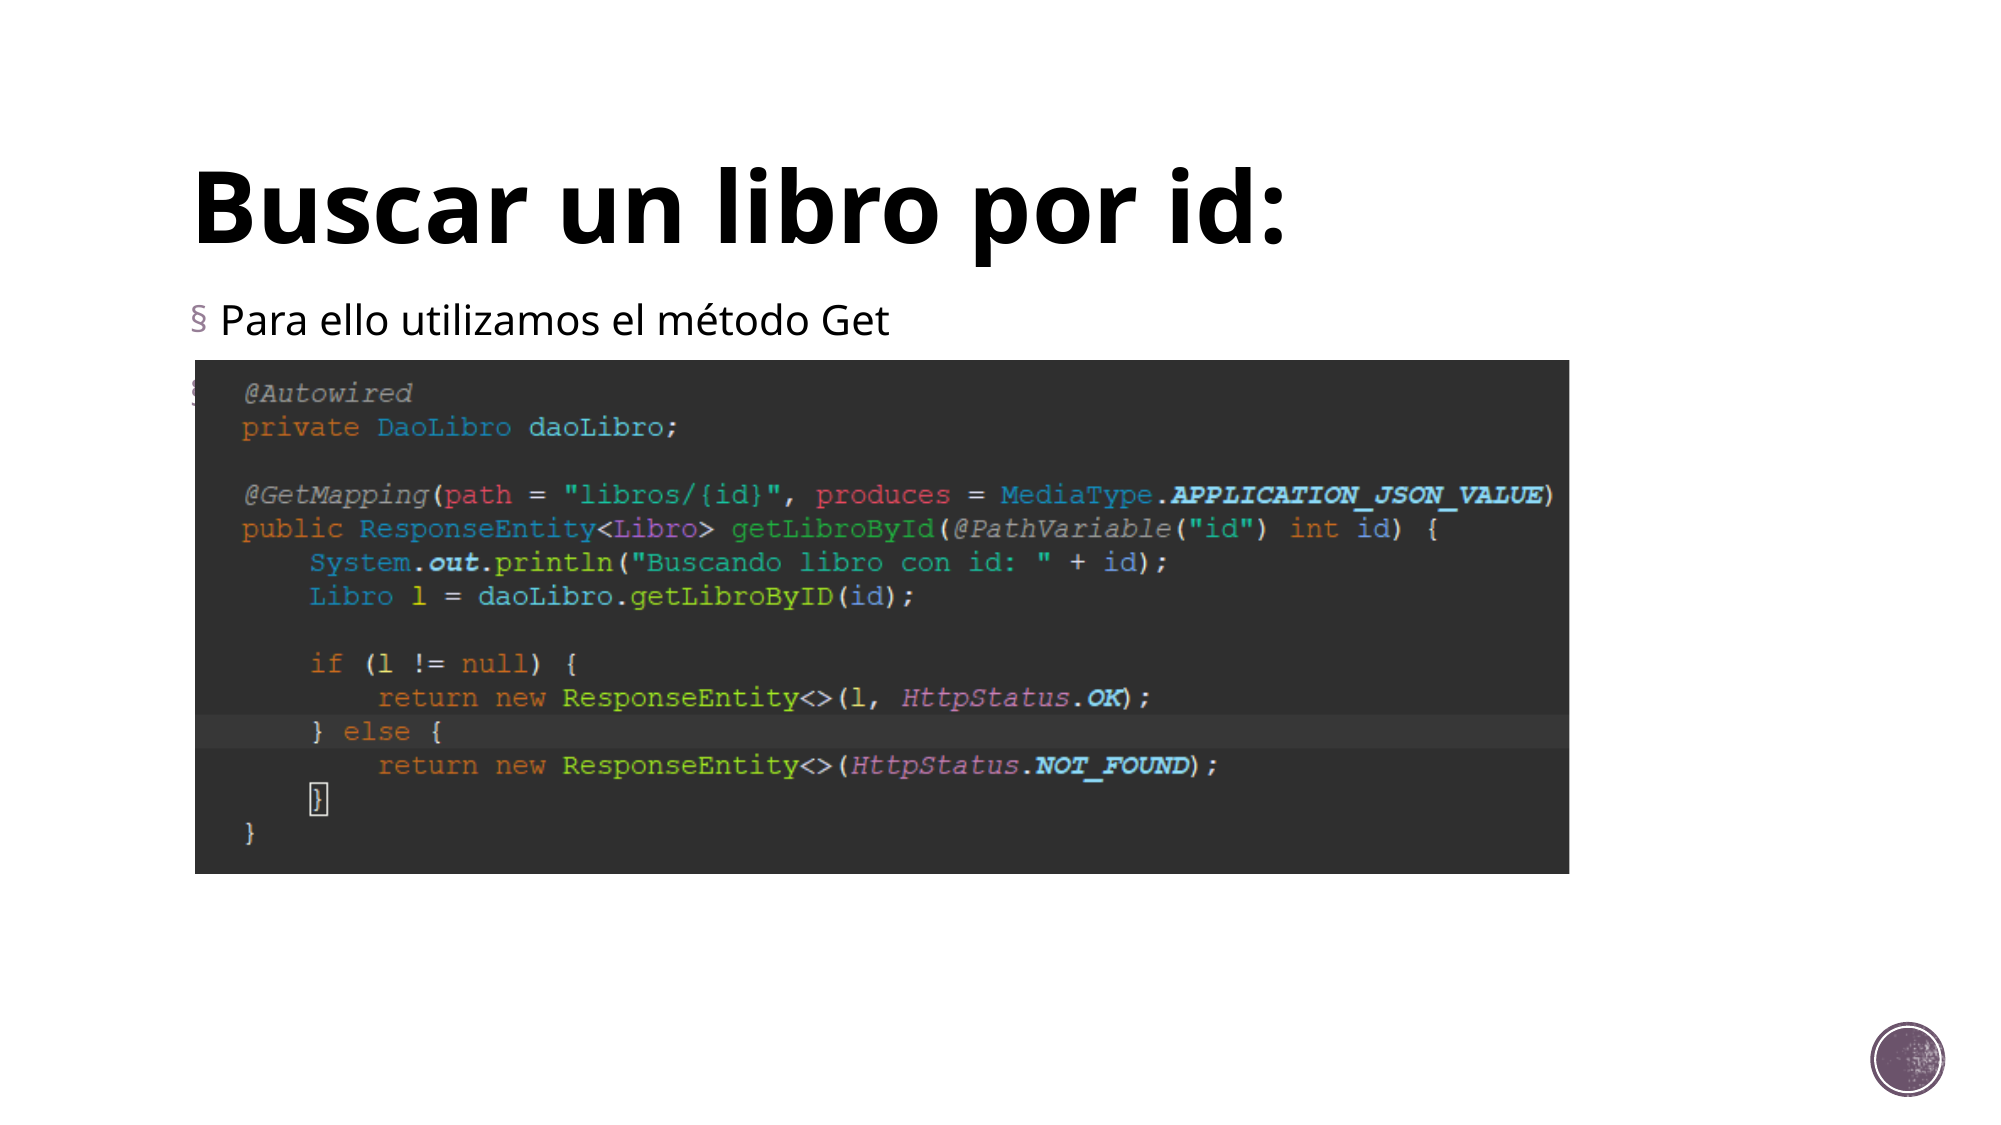

# Buscar un libro por id:
Para ello utilizamos el método Get